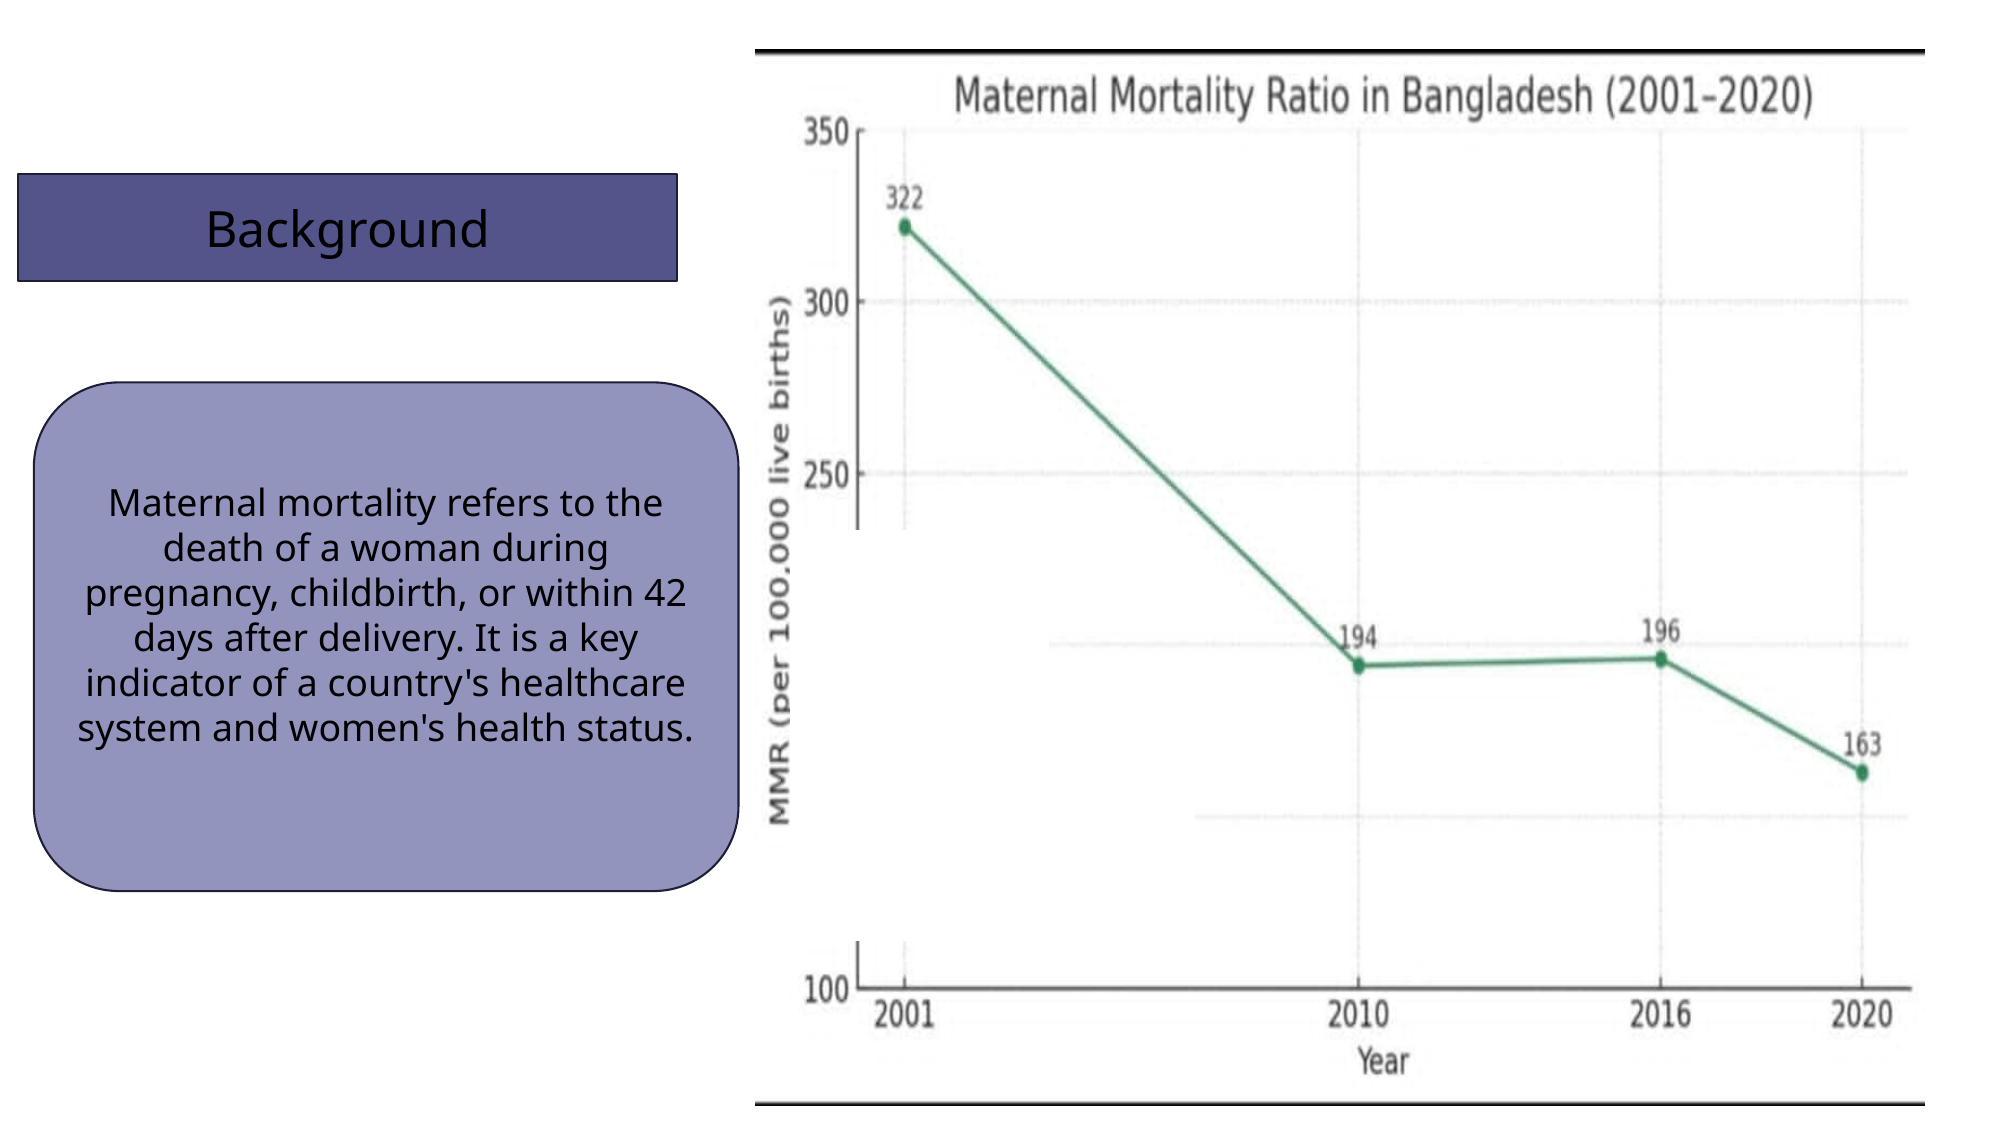

Background
Maternal mortality refers to the death of a woman during pregnancy, childbirth, or within 42 days after delivery. It is a key indicator of a country's healthcare system and women's health status.
Maternal mortality refers to the death of a woman during pregnancy, childbirth, or within 42 days after delivery. It is a key indicator of a country's healthcare system and women's health status.